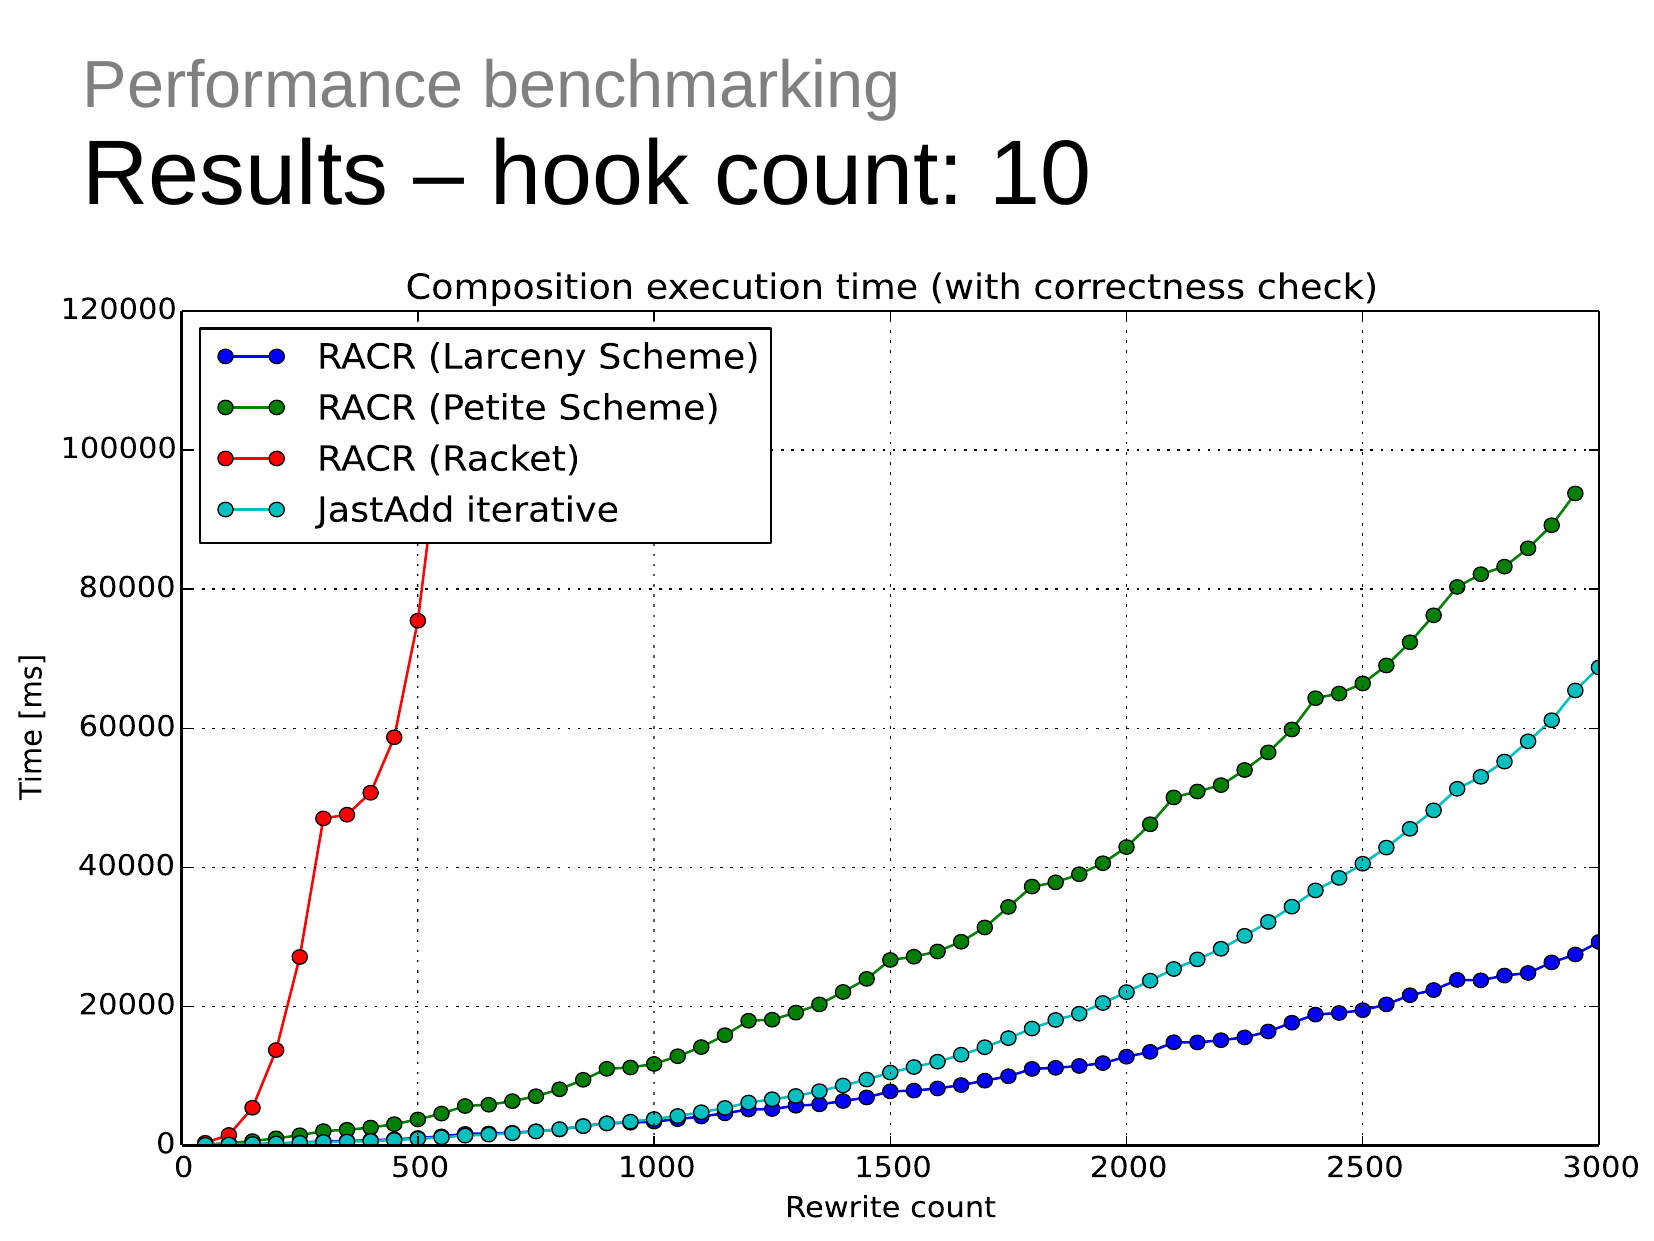

# Performance benchmarking Results – hook count: 10
26.06.2014
32